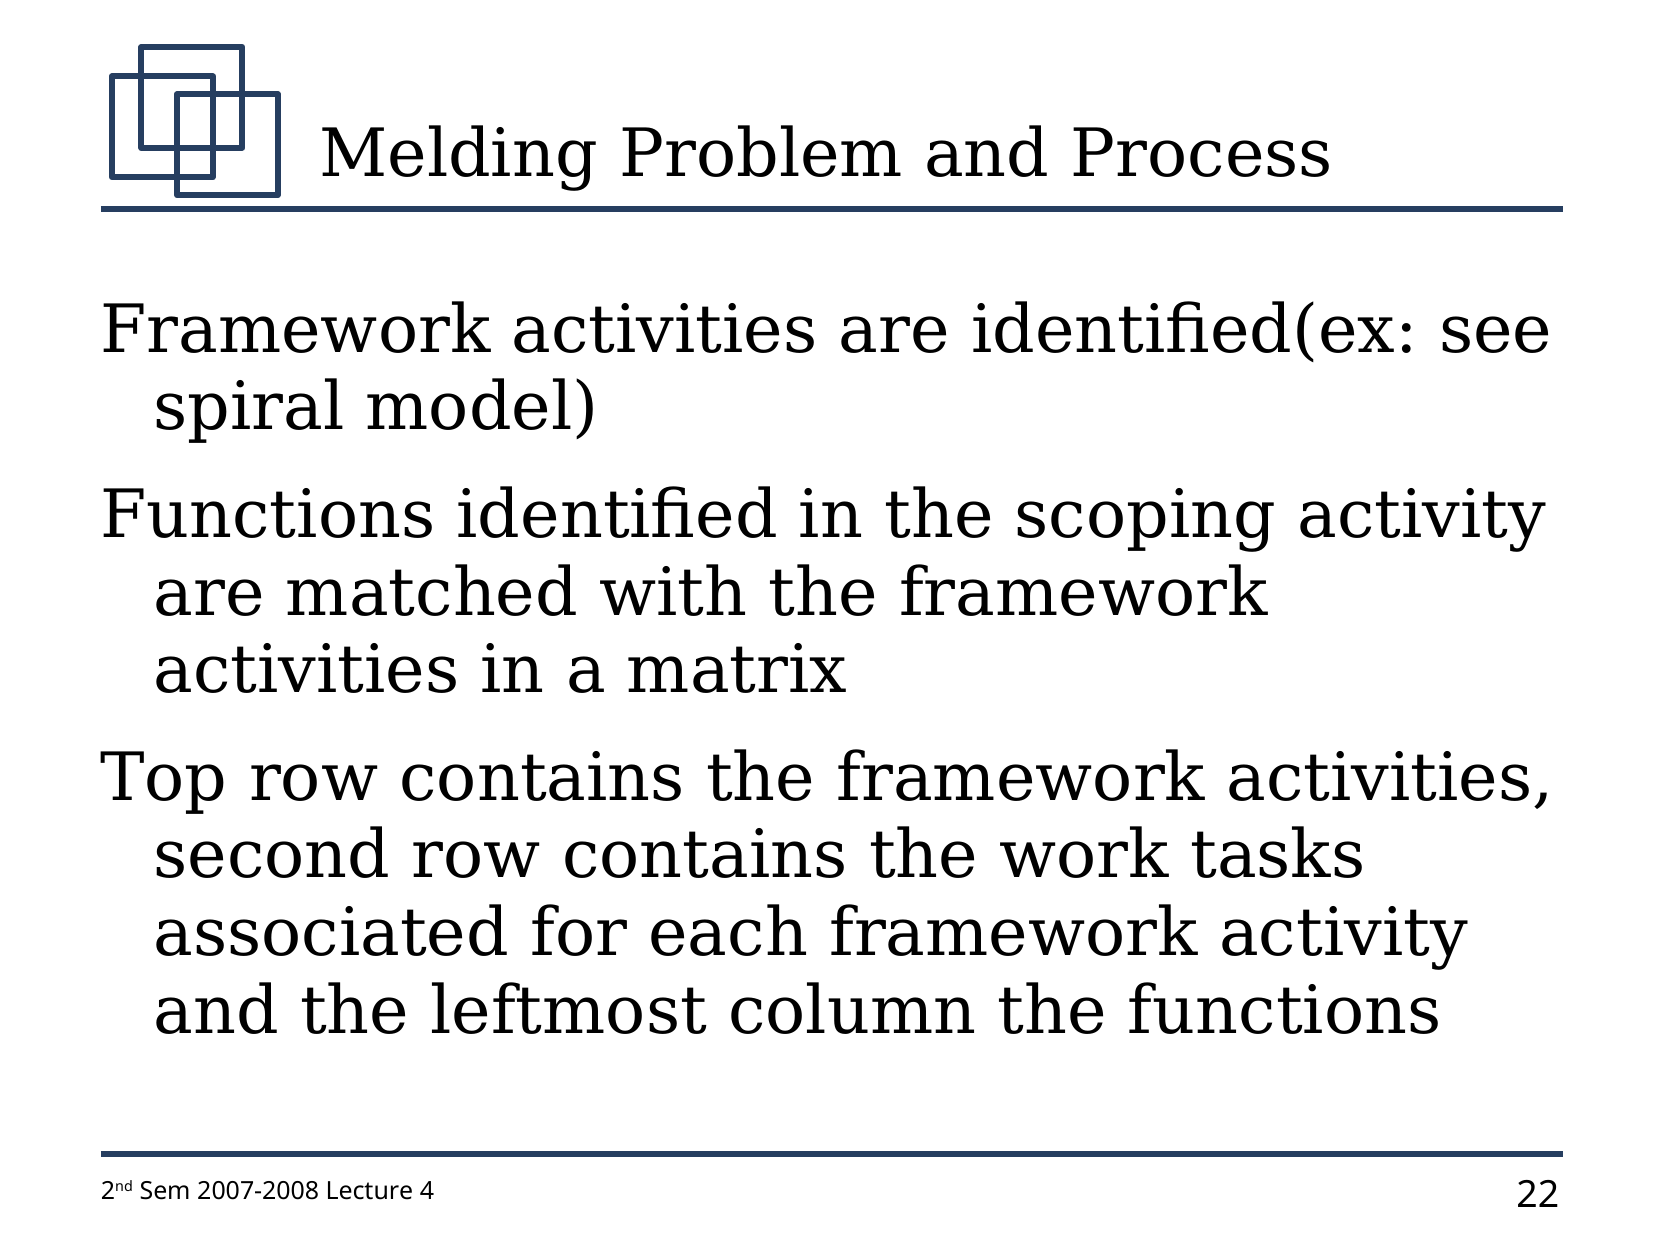

# Melding Problem and Process
Framework activities are identified(ex: see spiral model)
Functions identified in the scoping activity are matched with the framework activities in a matrix
Top row contains the framework activities, second row contains the work tasks associated for each framework activity and the leftmost column the functions